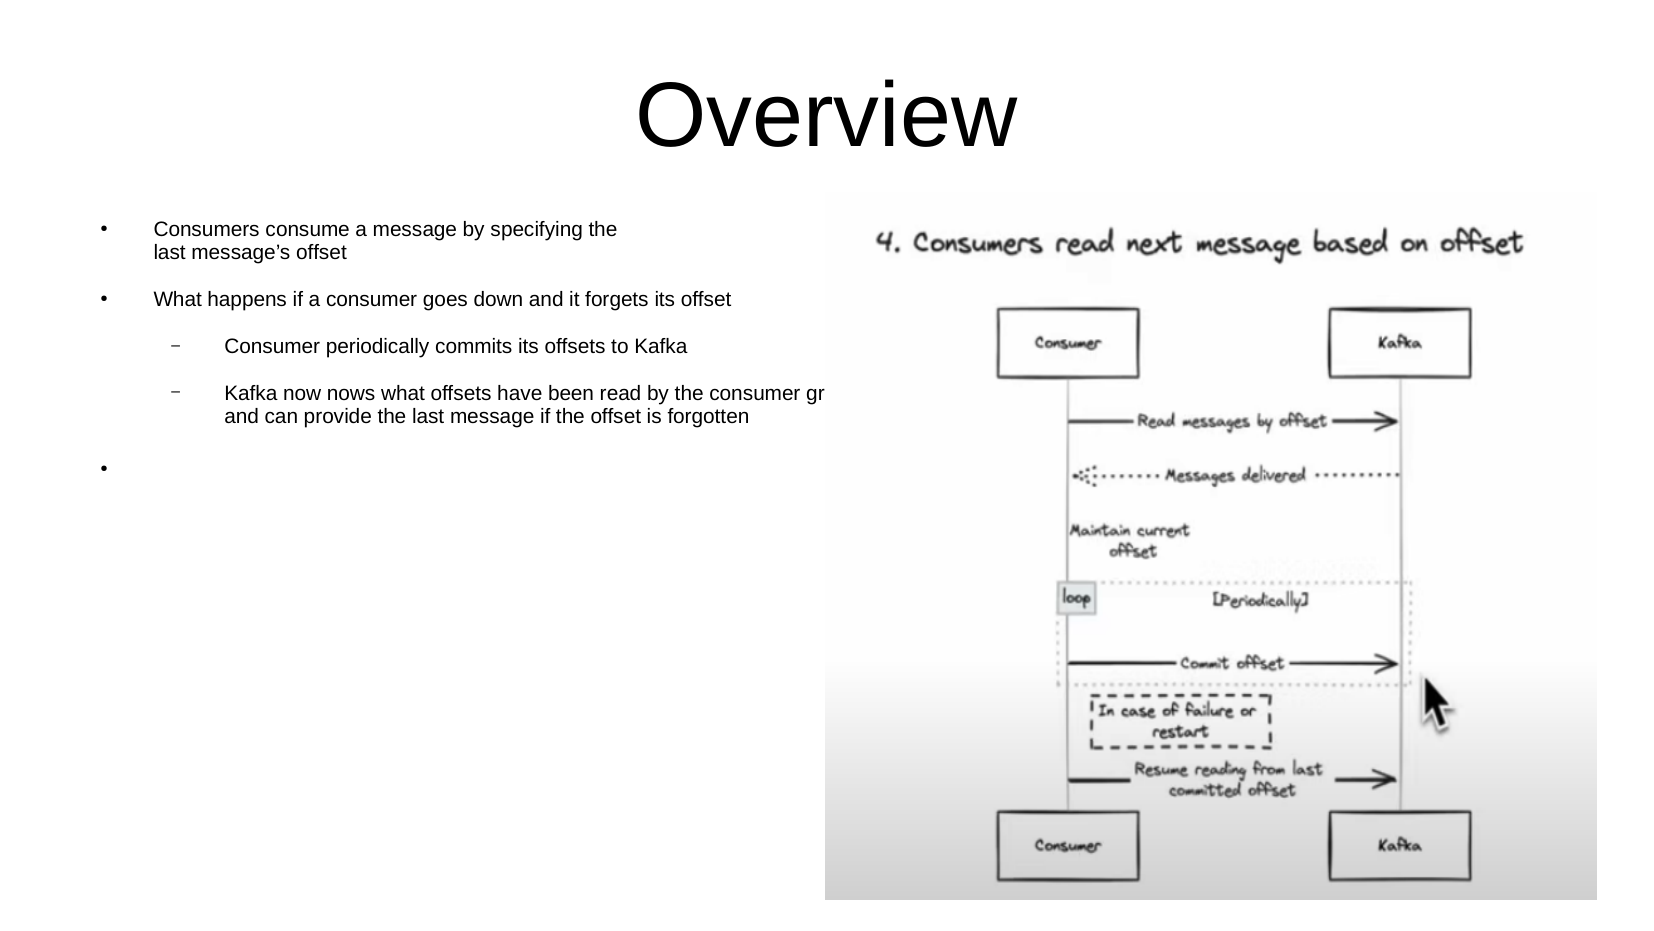

# Overview
Consumers consume a message by specifying the
last message’s offset
What happens if a consumer goes down and it forgets its offset
Consumer periodically commits its offsets to Kafka
Kafka now nows what offsets have been read by the consumer group
and can provide the last message if the offset is forgotten